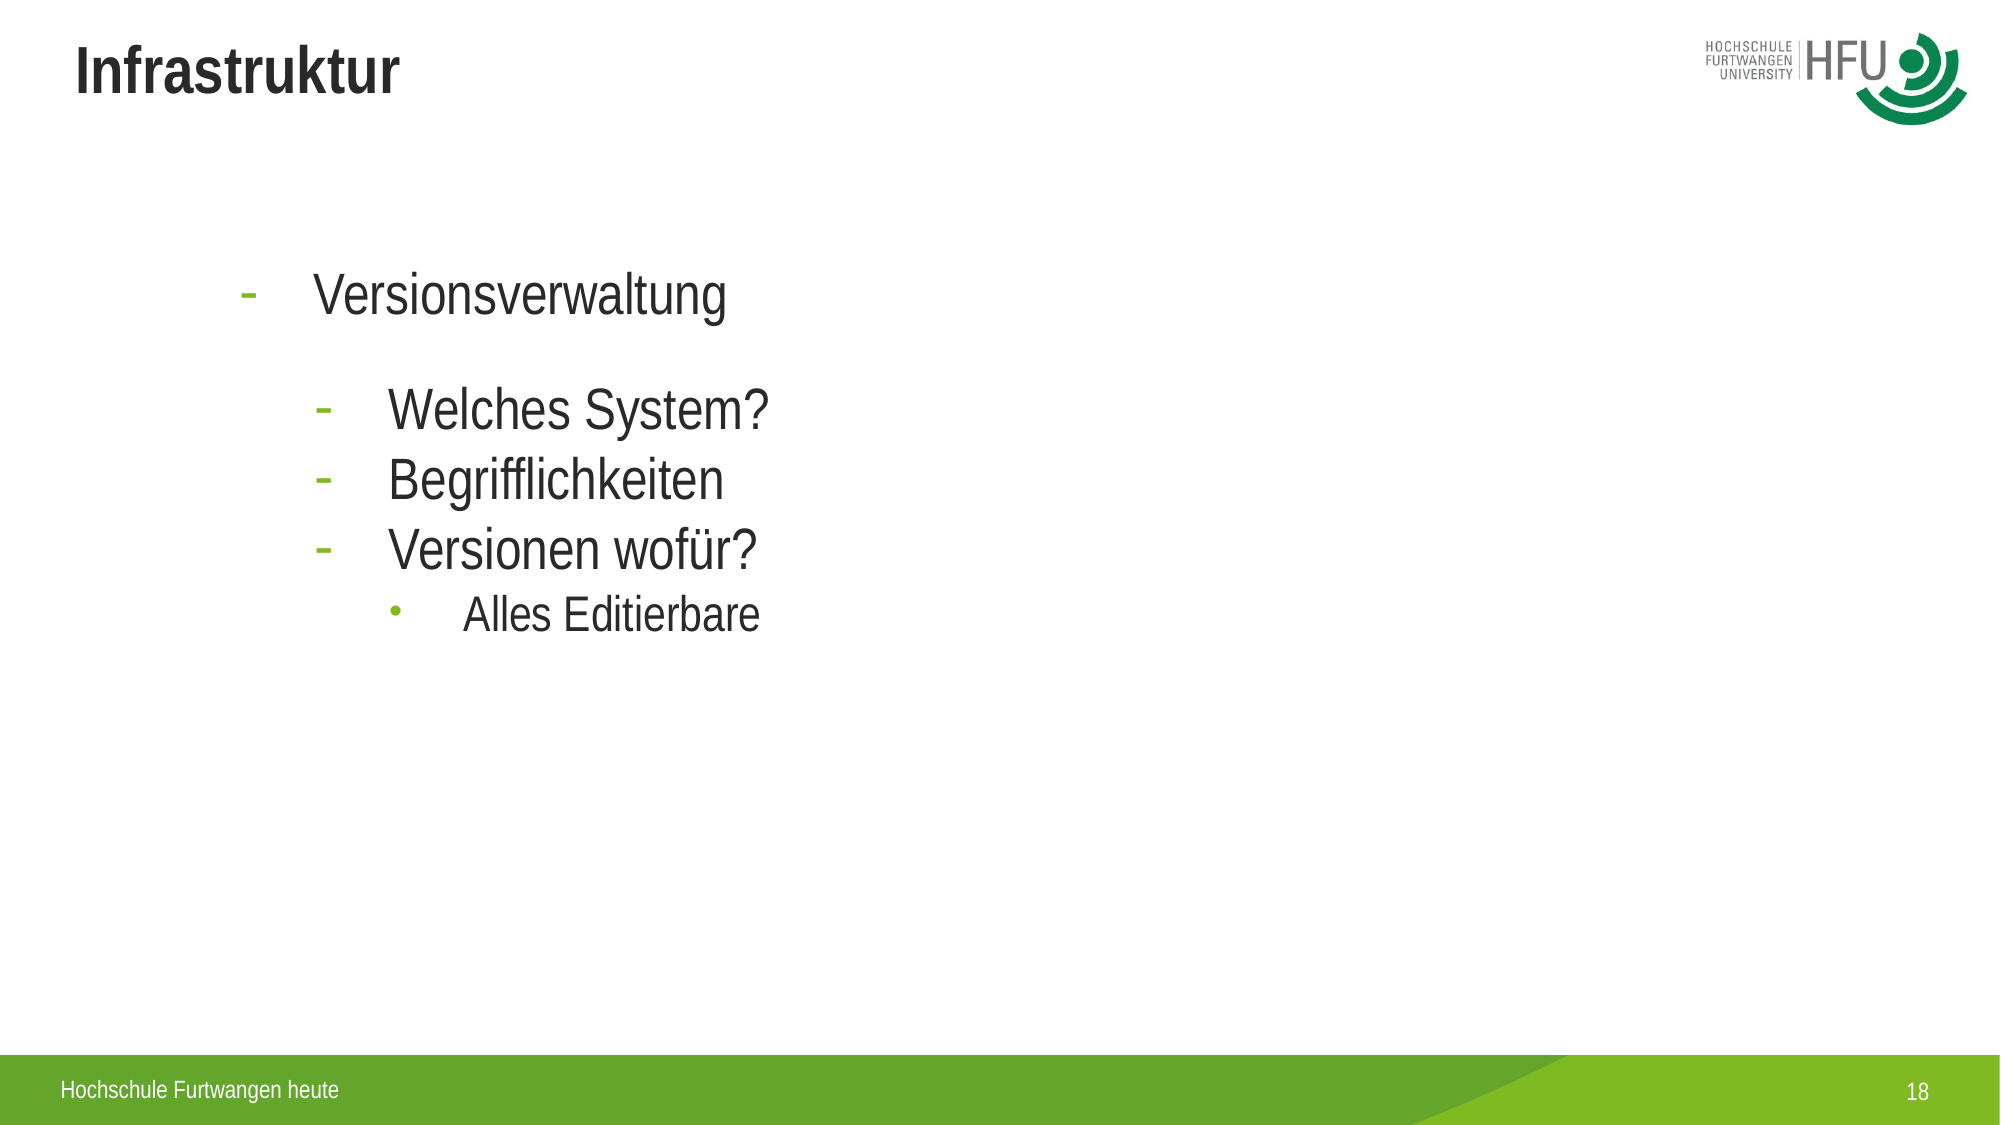

Infrastruktur
Versionsverwaltung
Welches System?
Begrifflichkeiten
Versionen wofür?
Alles Editierbare
Hochschule Furtwangen heute